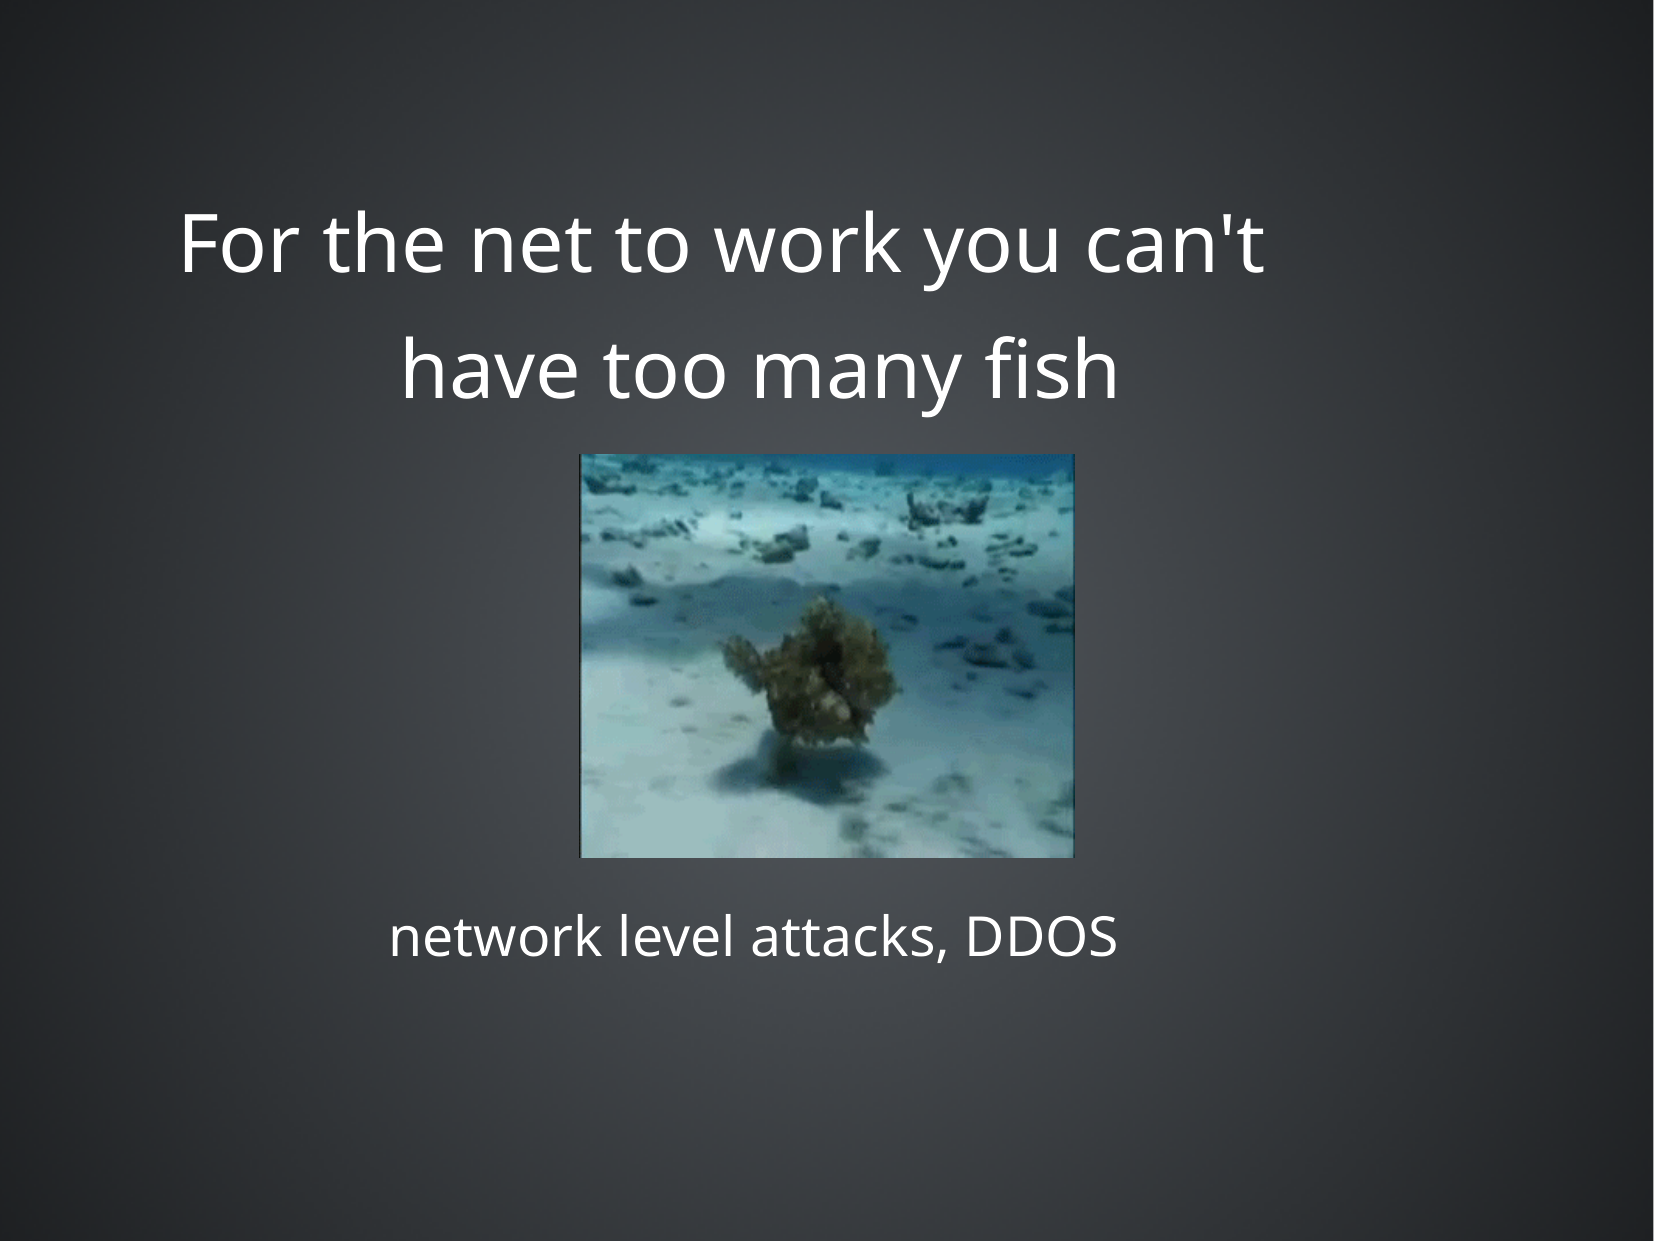

For the net to work you can't
For the net to work you can't
have too many fish
have too many fish
network level attacks, DDOS
network level attacks, DDOS